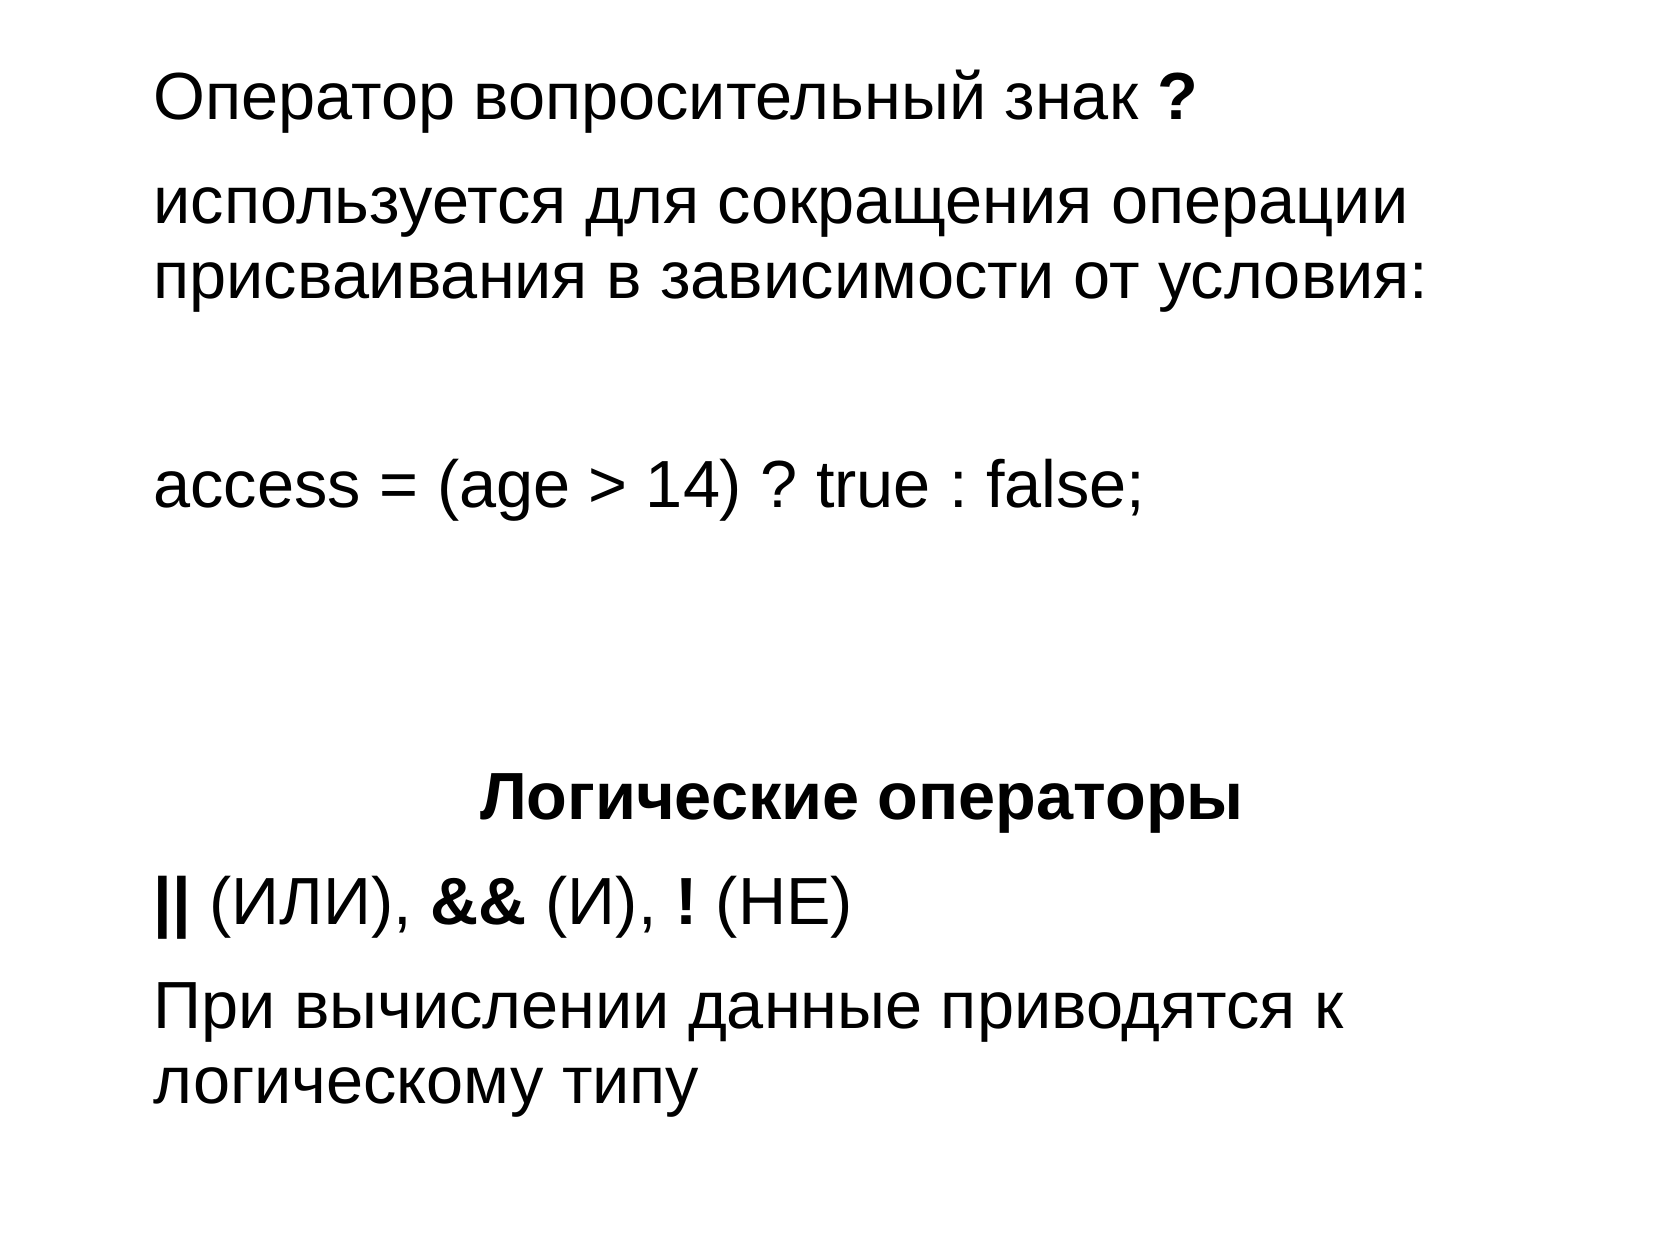

# Оператор вопросительный знак ?
используется для сокращения операции присваивания в зависимости от условия:
access = (age > 14) ? true : false;
Логические операторы
|| (ИЛИ), && (И), ! (НЕ)
При вычислении данные приводятся к логическому типу